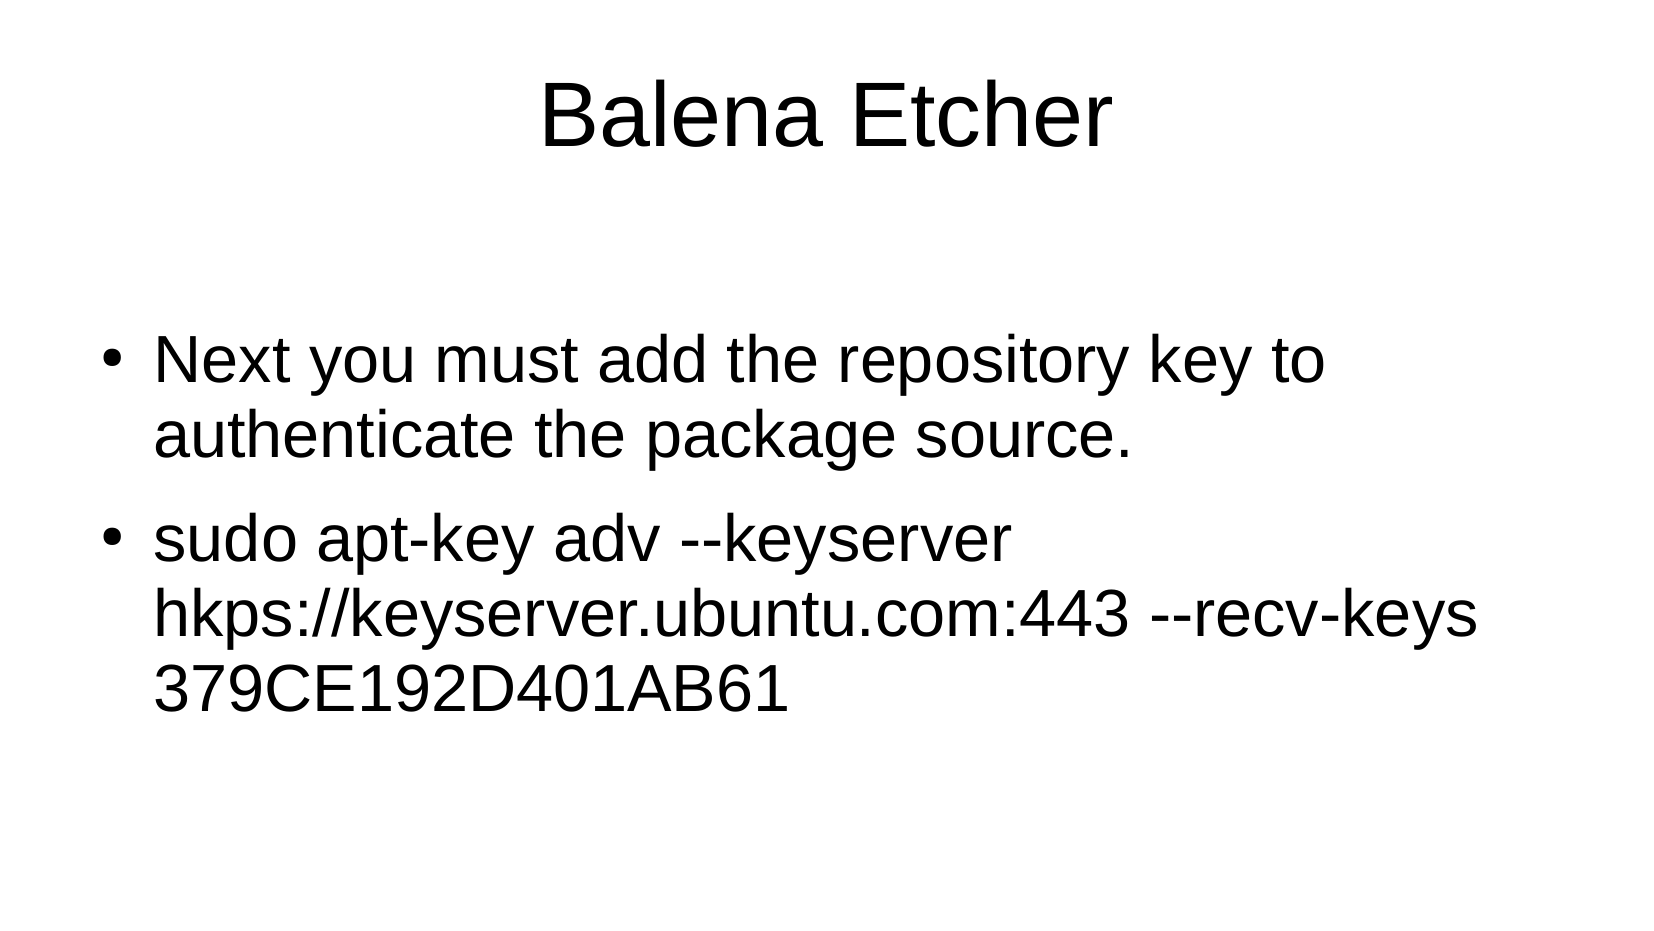

# Balena Etcher
Next you must add the repository key to authenticate the package source.
sudo apt-key adv --keyserver hkps://keyserver.ubuntu.com:443 --recv-keys 379CE192D401AB61